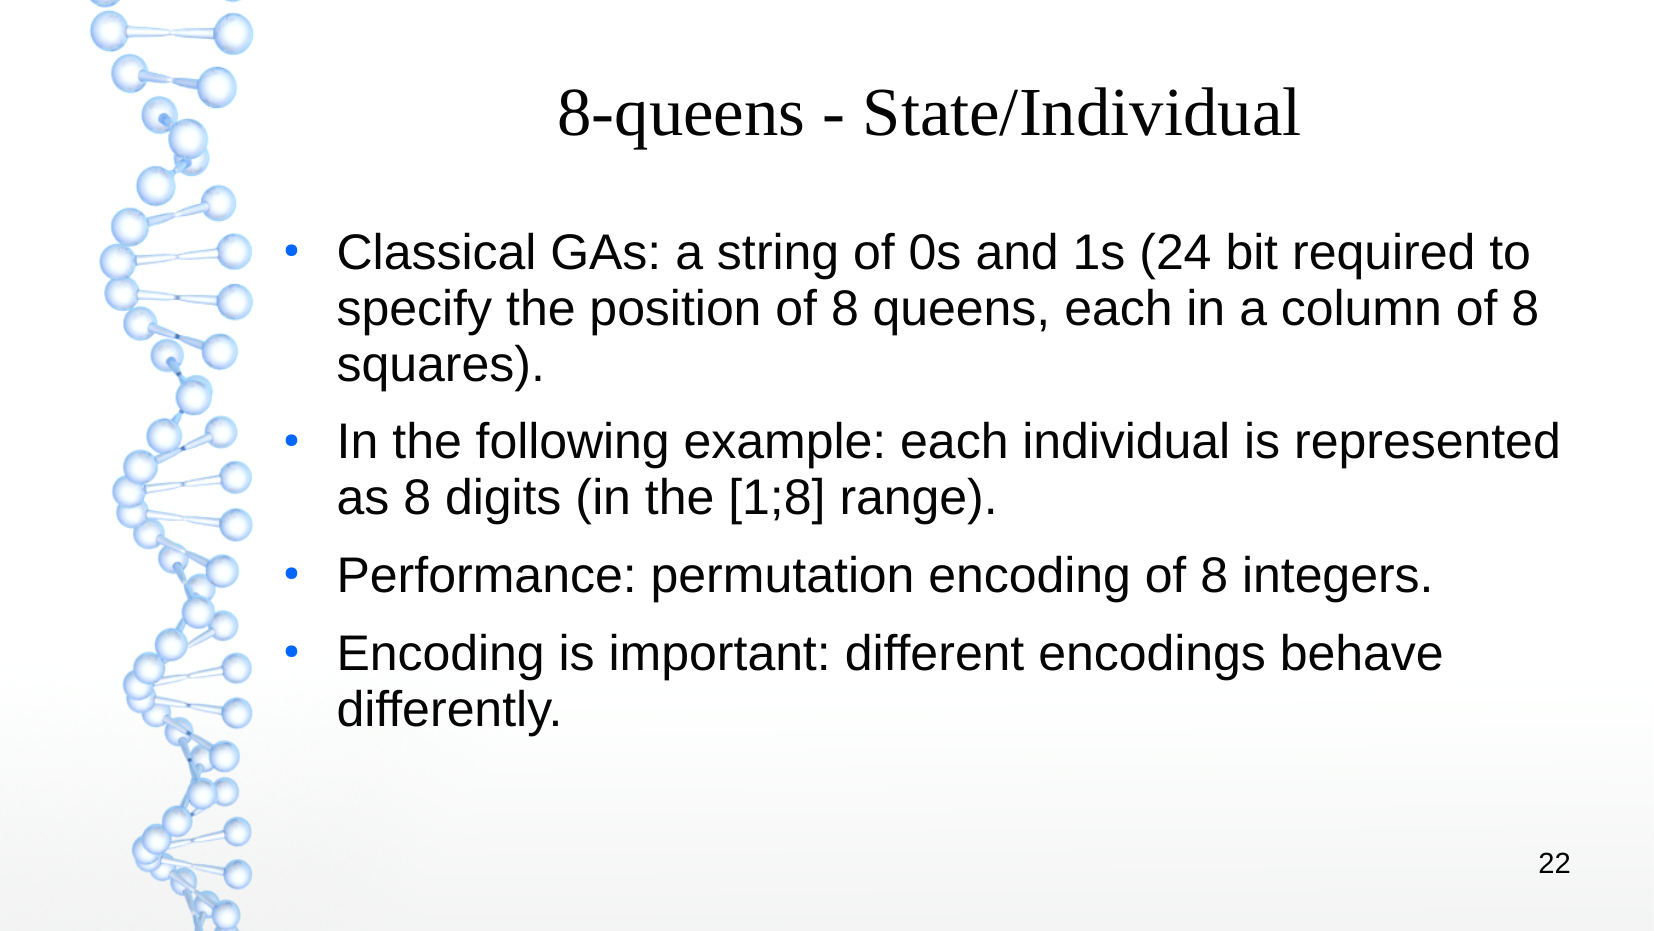

# 8-queens - State/Individual
Classical GAs: a string of 0s and 1s (24 bit required to specify the position of 8 queens, each in a column of 8 squares).
In the following example: each individual is represented as 8 digits (in the [1;8] range).
Performance: permutation encoding of 8 integers.
Encoding is important: different encodings behave differently.
22